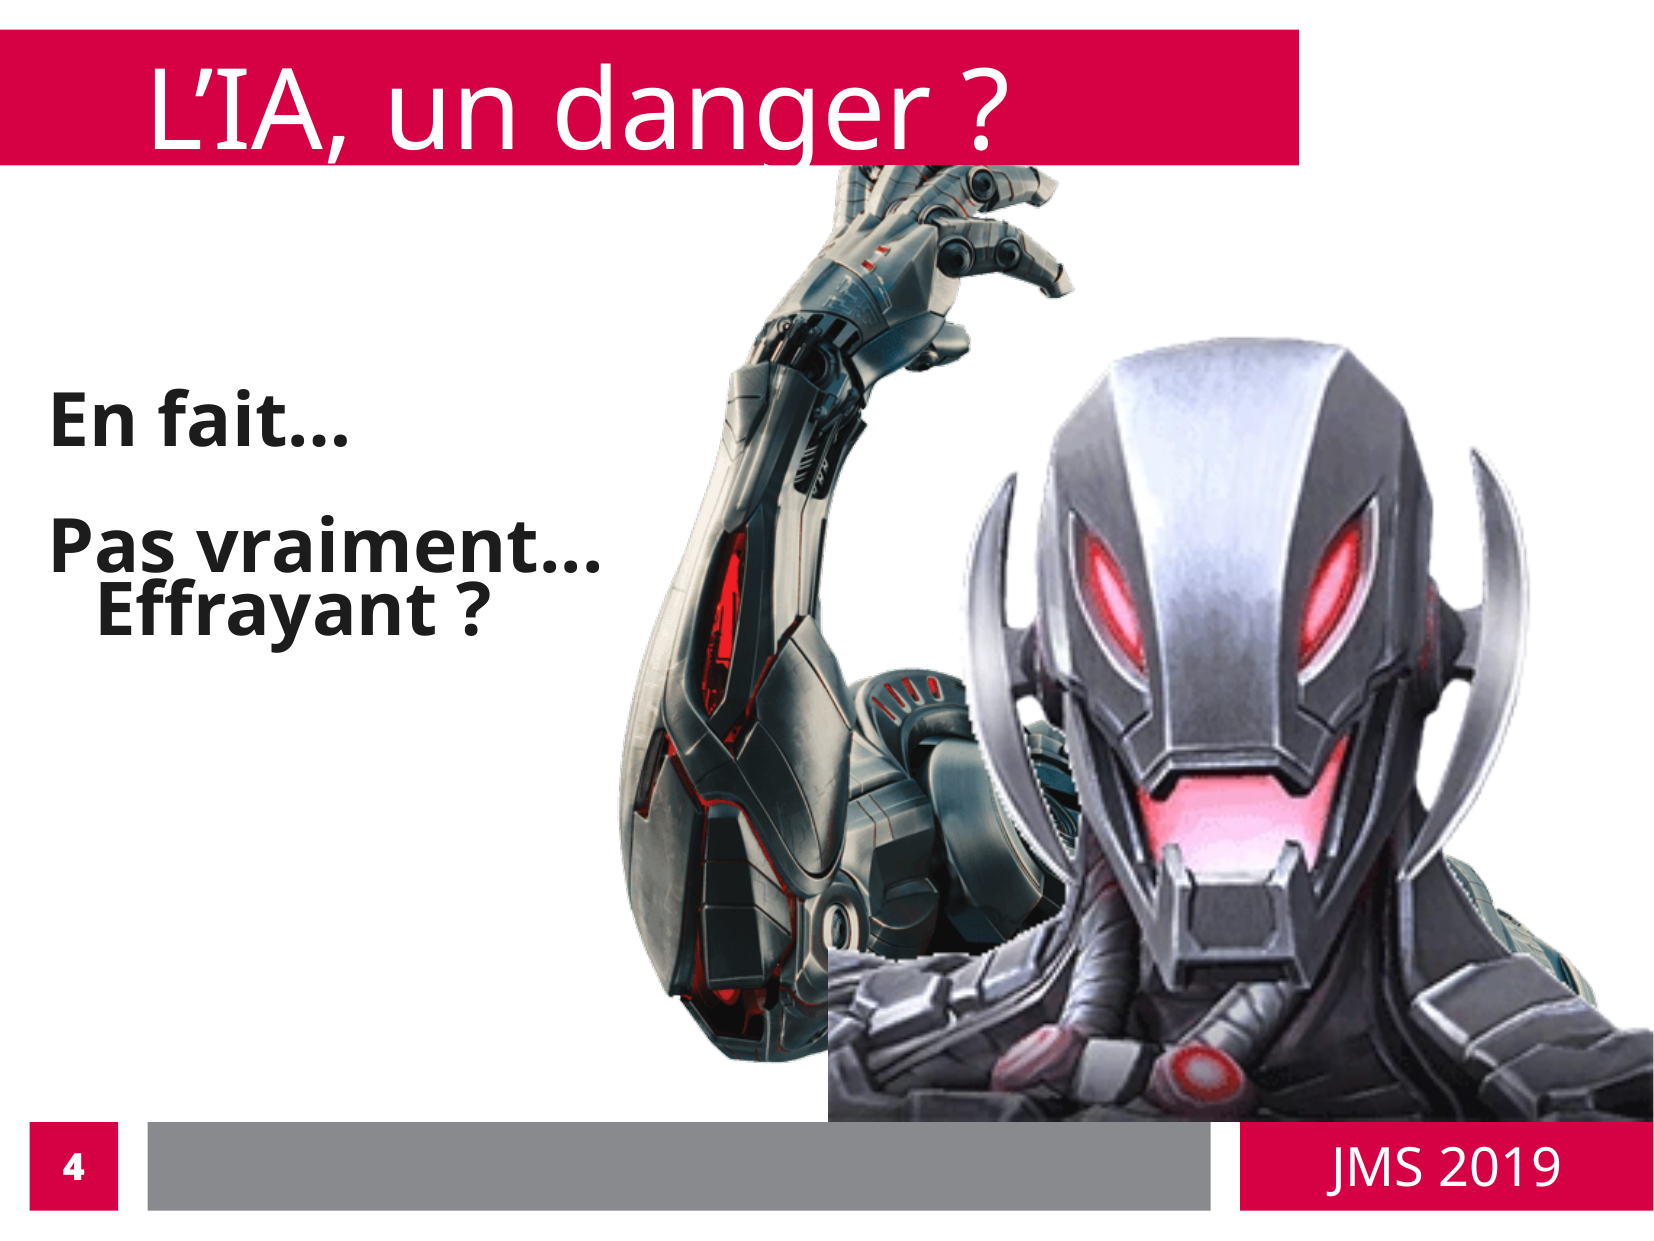

# L’IA, un danger ?
Effrayant ?
En fait…
Pas vraiment...
4